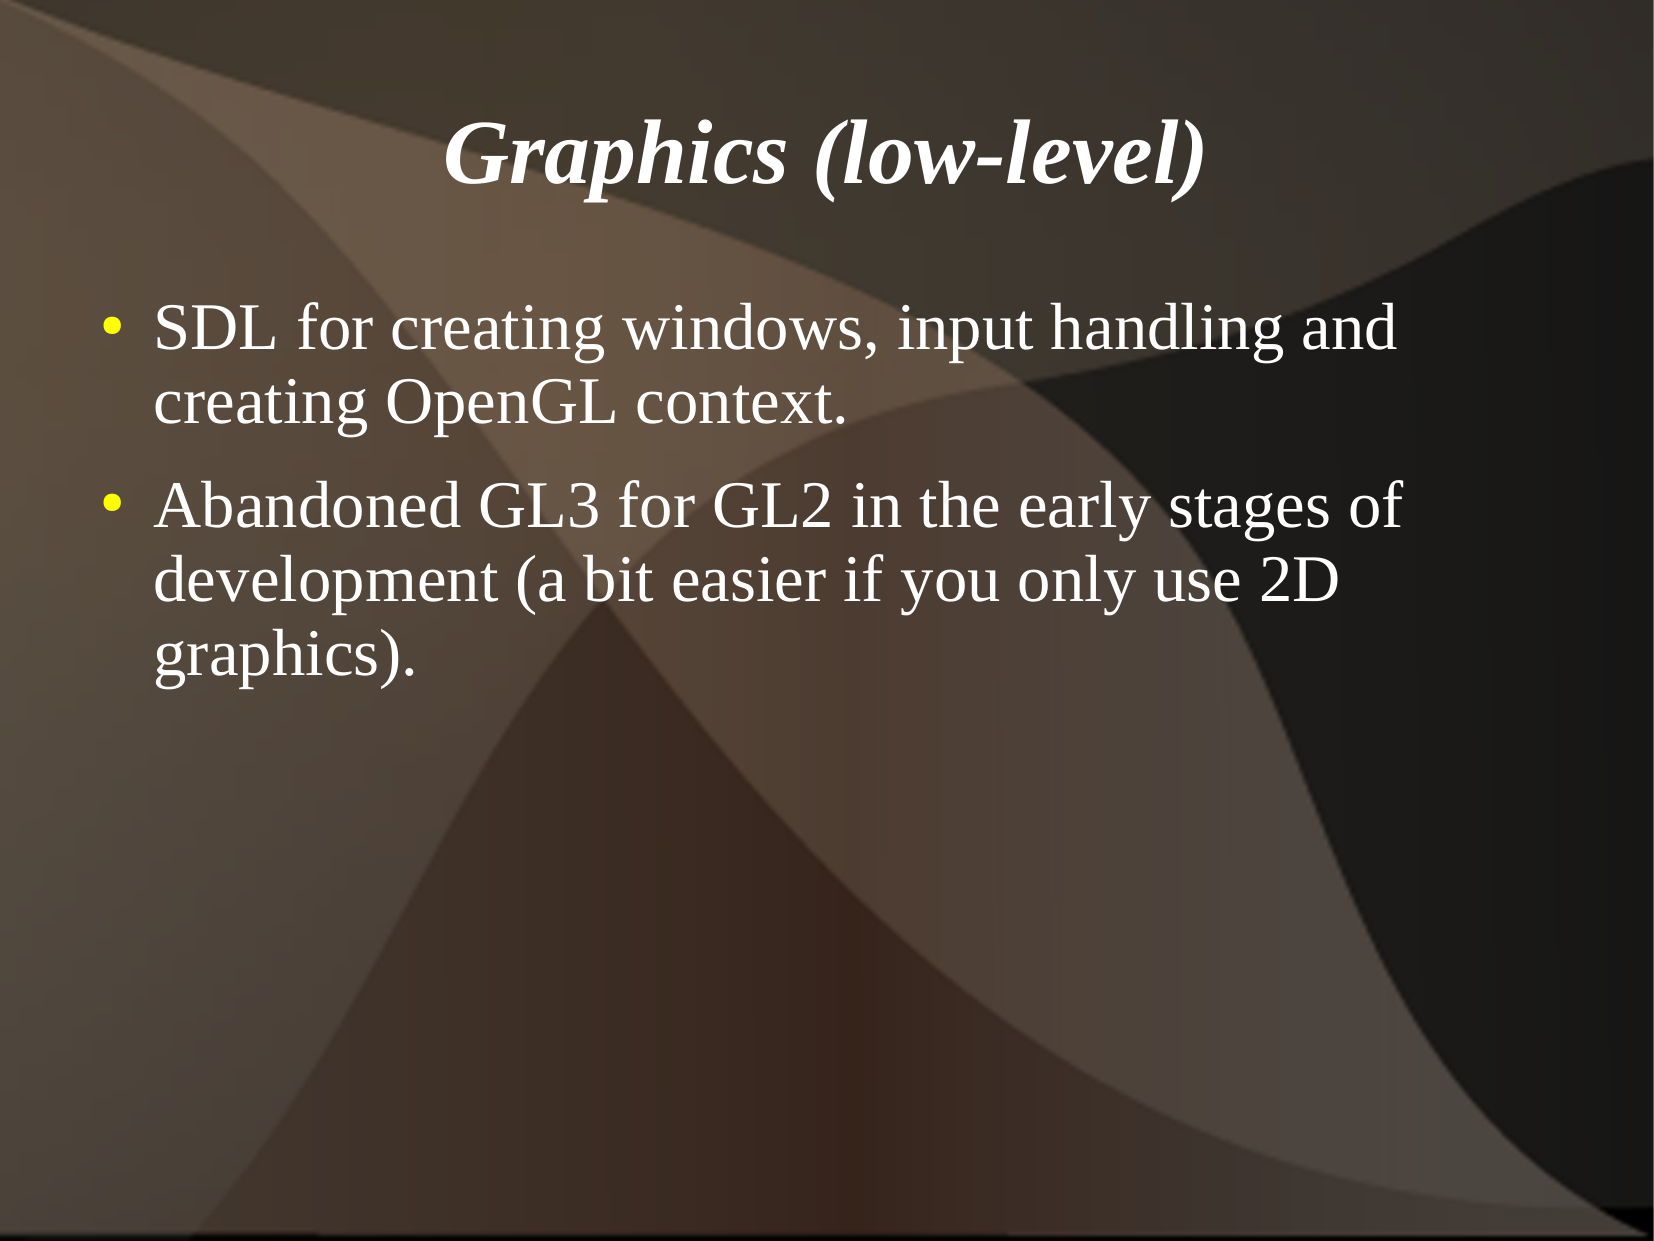

# Graphics (low-level)
SDL for creating windows, input handling and creating OpenGL context.
Abandoned GL3 for GL2 in the early stages of development (a bit easier if you only use 2D graphics).